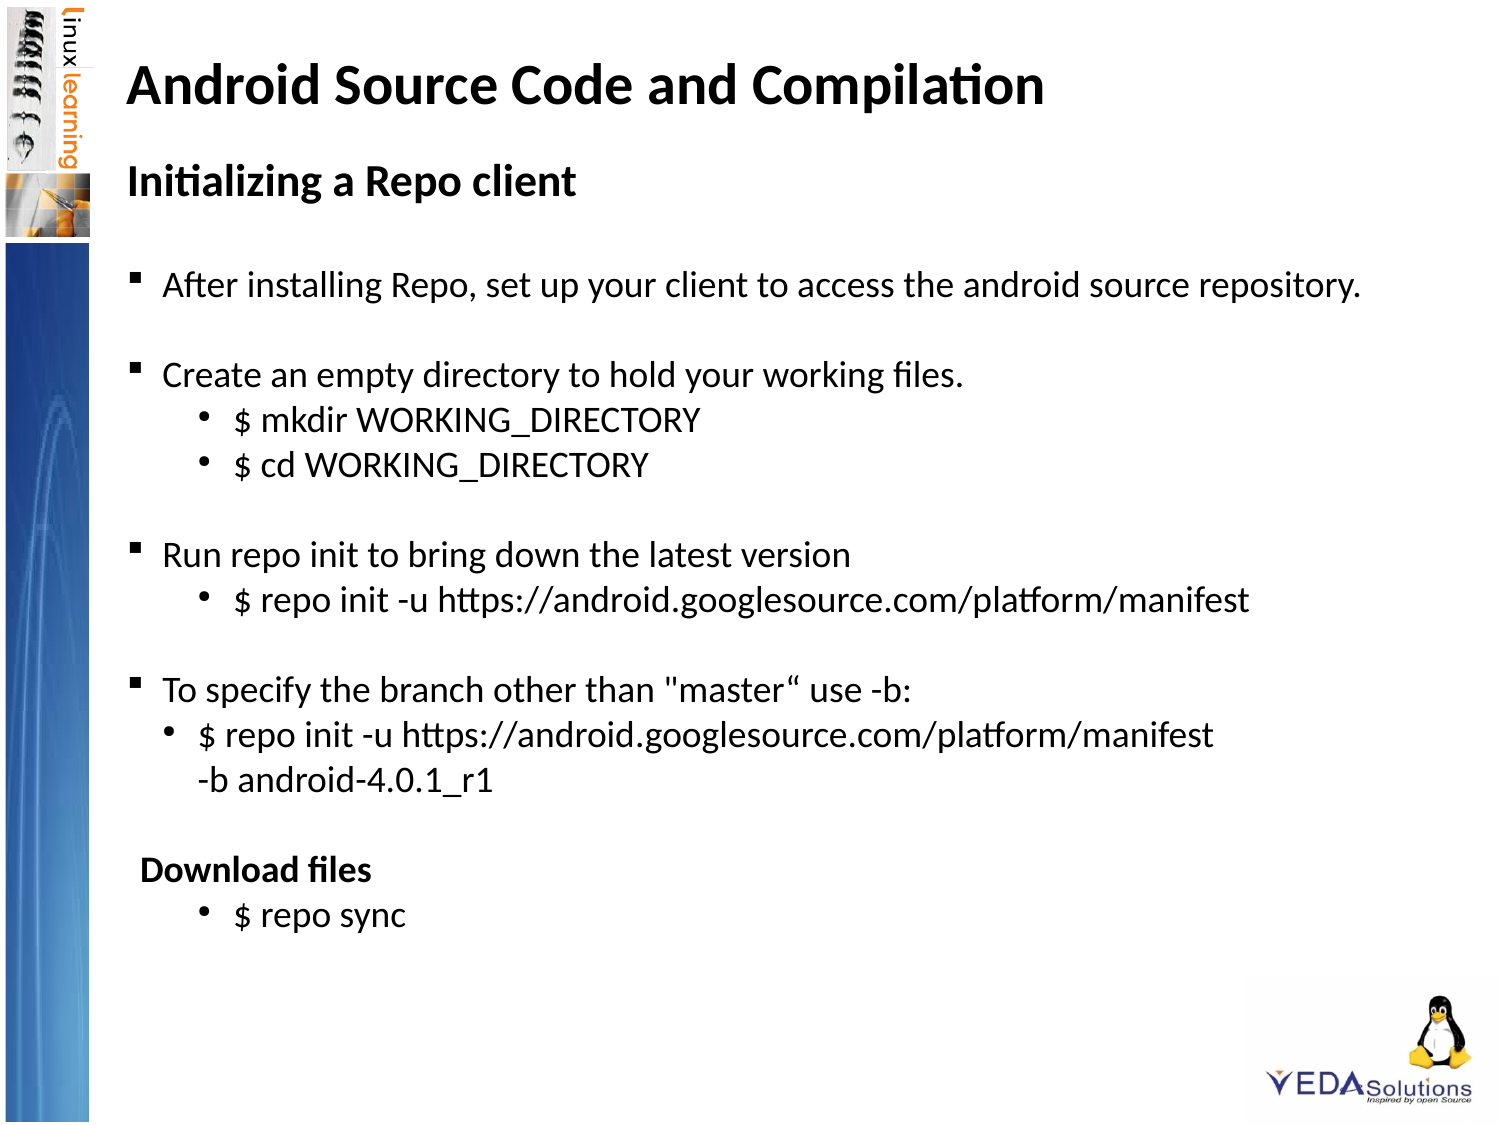

Android Source Code and Compilation
Initializing a Repo client
After installing Repo, set up your client to access the android source repository.
Create an empty directory to hold your working files.
$ mkdir WORKING_DIRECTORY
$ cd WORKING_DIRECTORY
Run repo init to bring down the latest version
$ repo init -u https://android.googlesource.com/platform/manifest
To specify the branch other than "master“ use -b:
$ repo init -u https://android.googlesource.com/platform/manifest
-b android-4.0.1_r1
Download files
$ repo sync